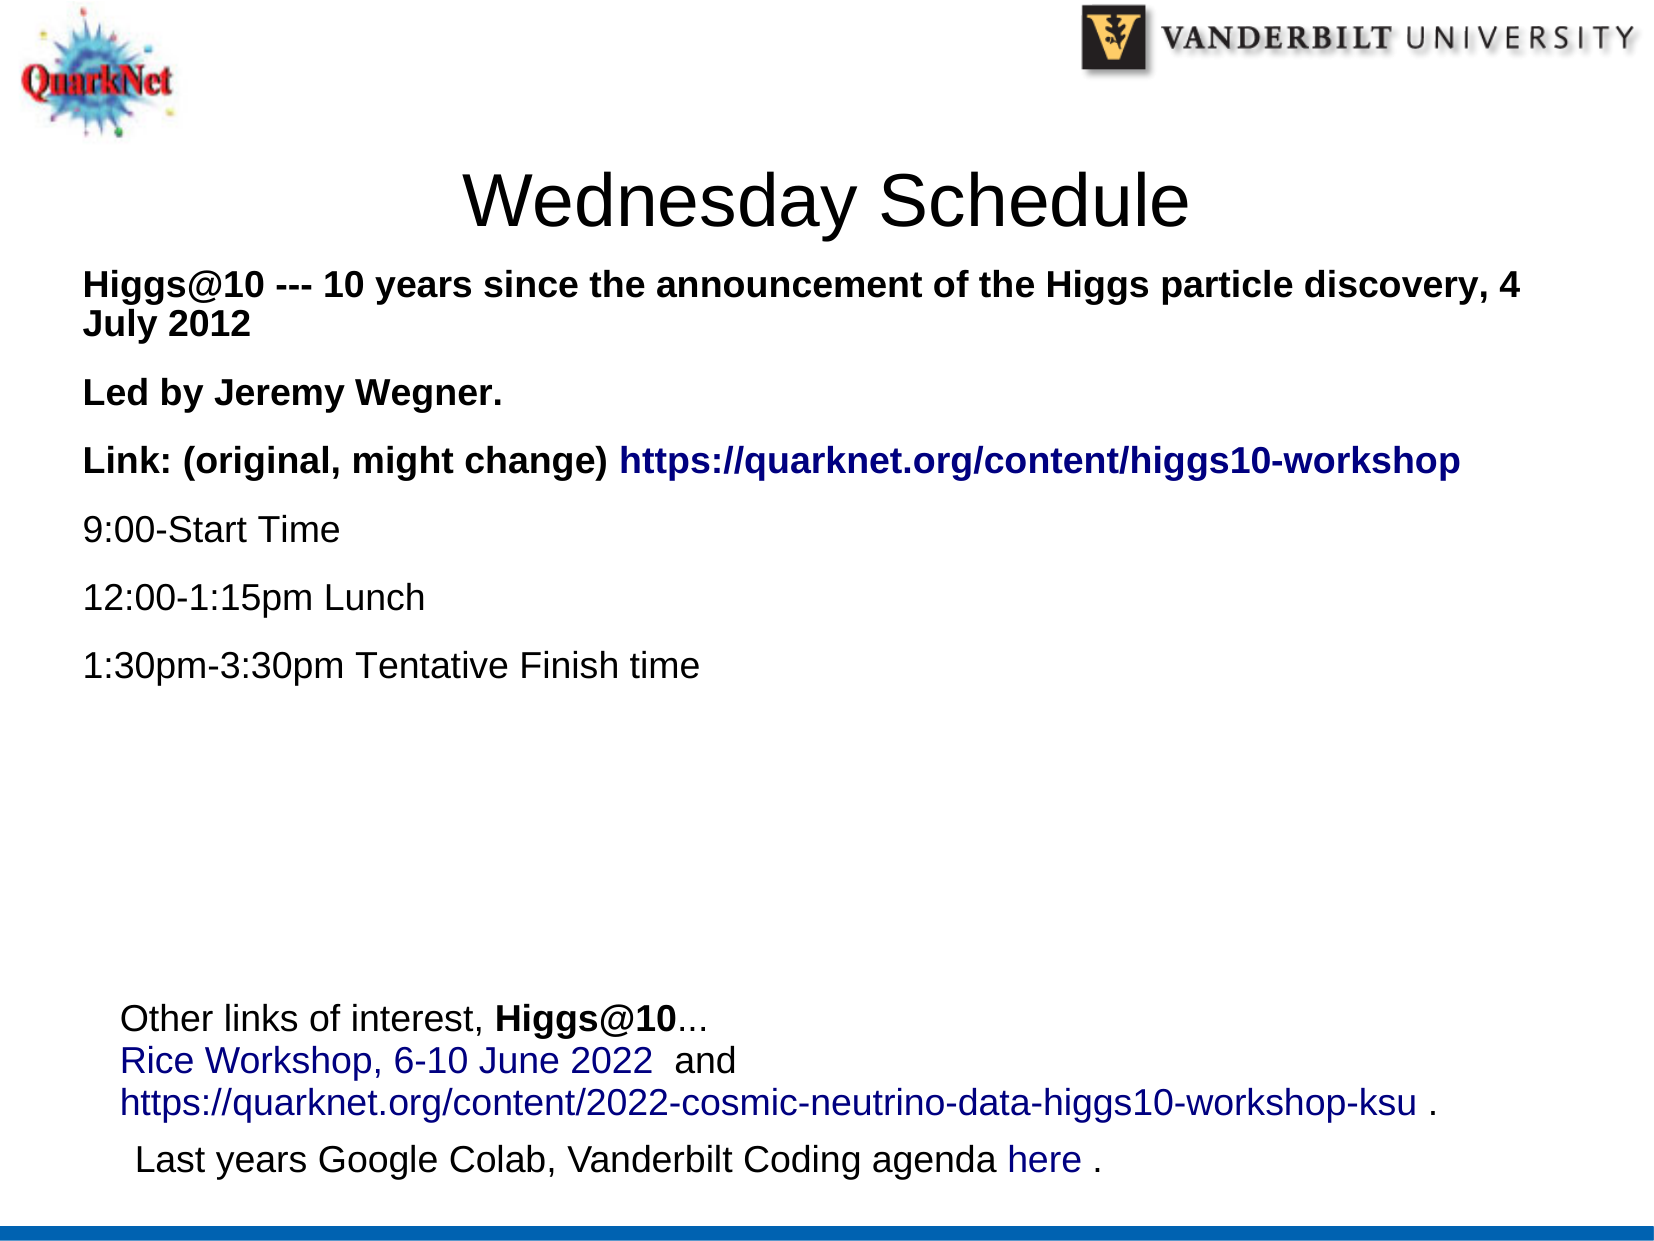

# Wednesday Schedule
Higgs@10 --- 10 years since the announcement of the Higgs particle discovery, 4 July 2012
Led by Jeremy Wegner.
Link: (original, might change) https://quarknet.org/content/higgs10-workshop
9:00-Start Time
12:00-1:15pm Lunch
1:30pm-3:30pm Tentative Finish time
Other links of interest, Higgs@10...
Rice Workshop, 6-10 June 2022 and https://quarknet.org/content/2022-cosmic-neutrino-data-higgs10-workshop-ksu .
Last years Google Colab, Vanderbilt Coding agenda here .